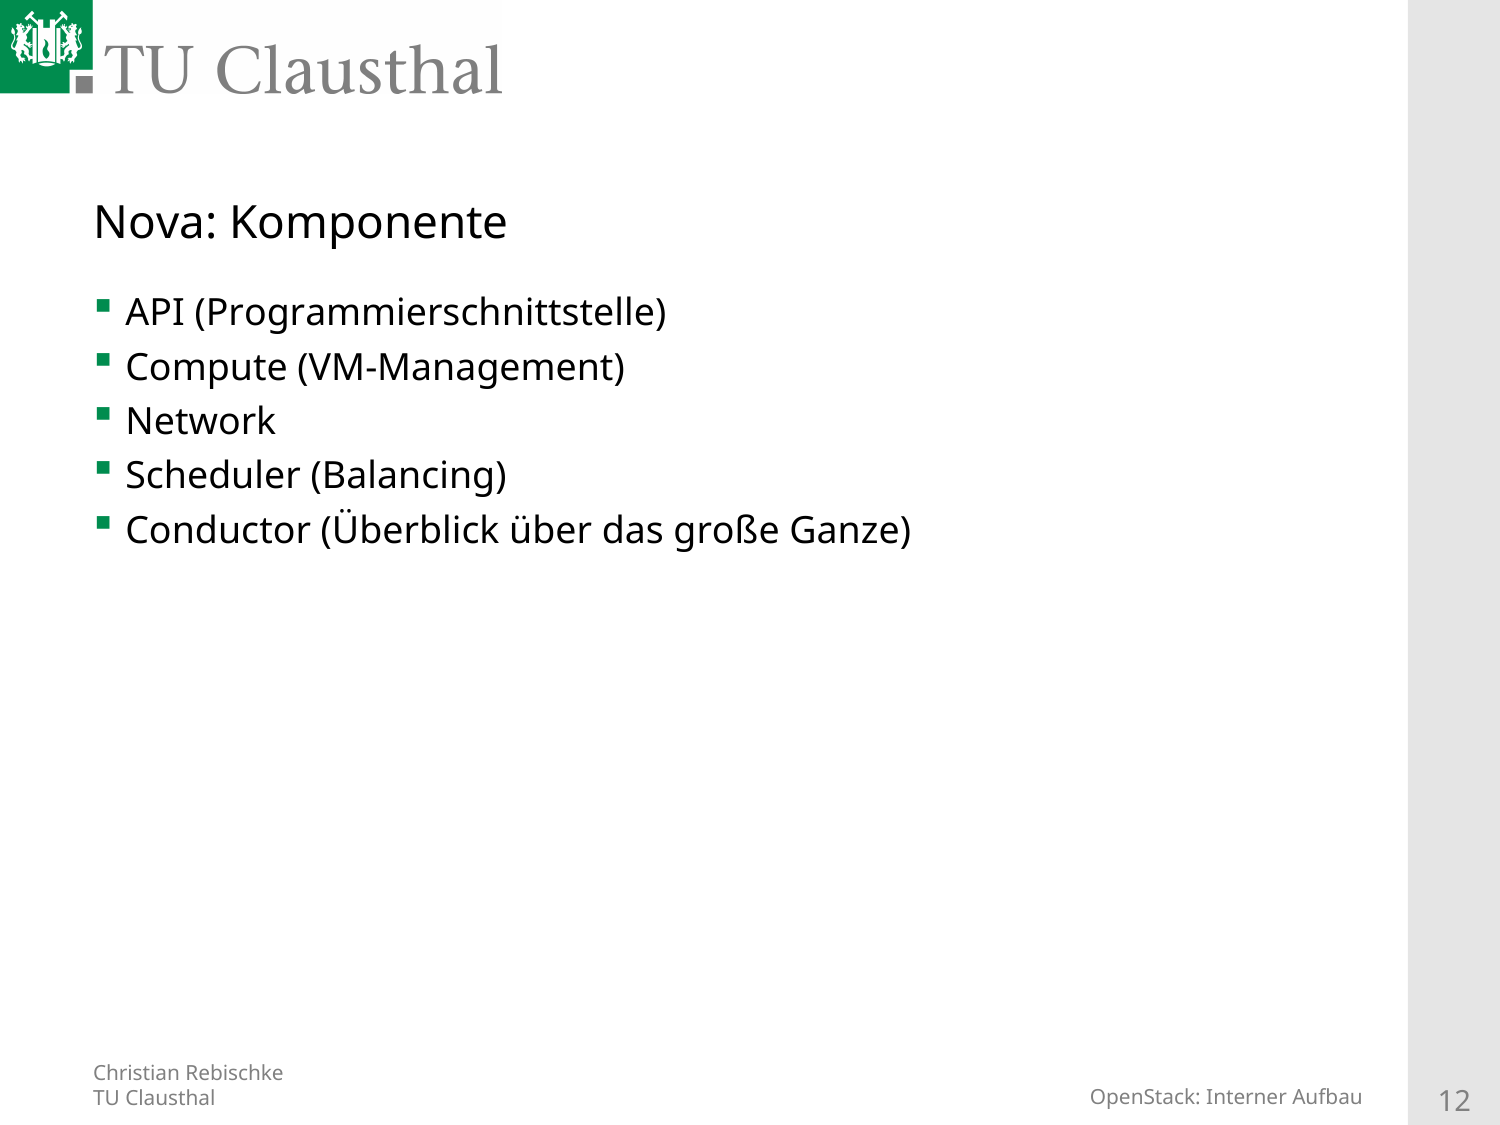

# Nova: Komponente
API (Programmierschnittstelle)
Compute (VM-Management)
Network
Scheduler (Balancing)
Conductor (Überblick über das große Ganze)